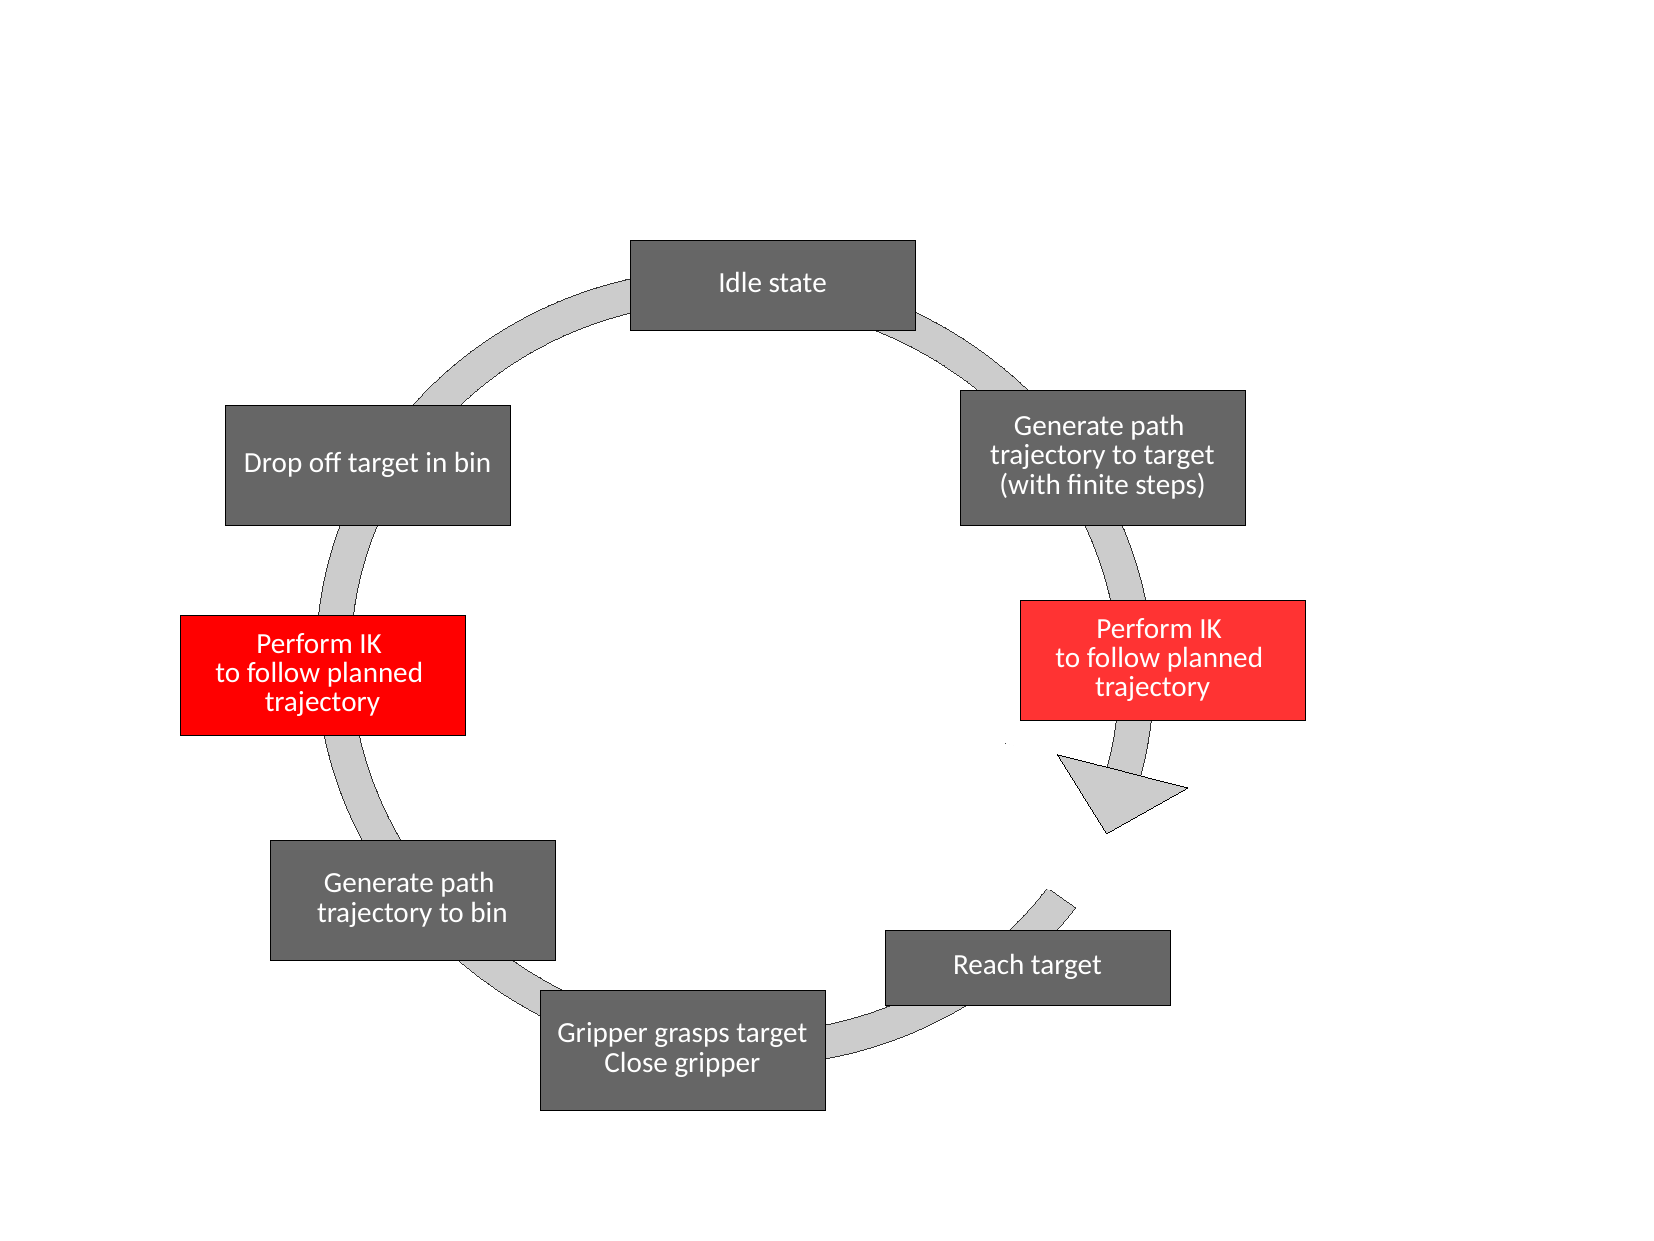

Idle state
Generate path
trajectory to target
(with finite steps)
Drop off target in bin
Perform IK
to follow planned
trajectory
Perform IK
to follow planned
trajectory
Generate path
trajectory to bin
Reach target
Gripper grasps target
Close gripper